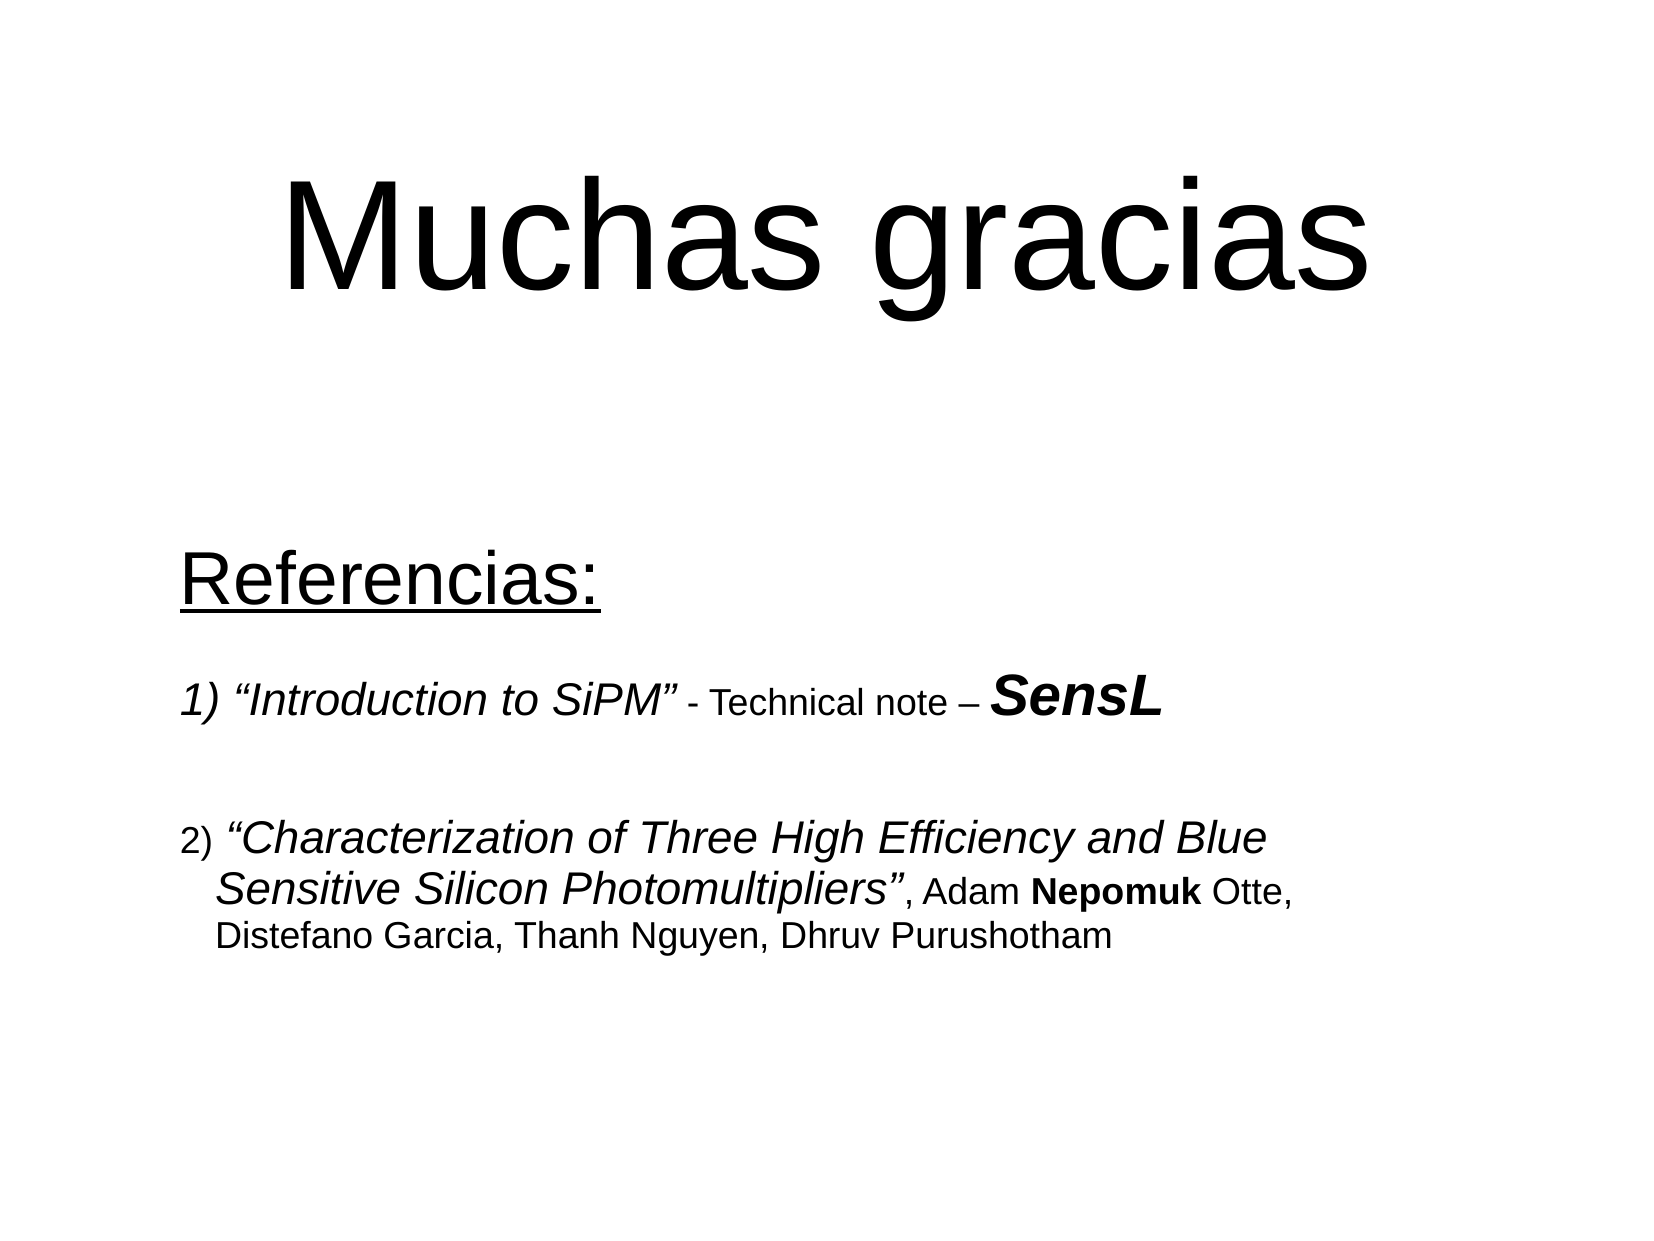

Muchas gracias
Referencias:
 “Introduction to SiPM” - Technical note – SensL
 “Characterization of Three High Efficiency and Blue Sensitive Silicon Photomultipliers”, Adam Nepomuk Otte, Distefano Garcia, Thanh Nguyen, Dhruv Purushotham